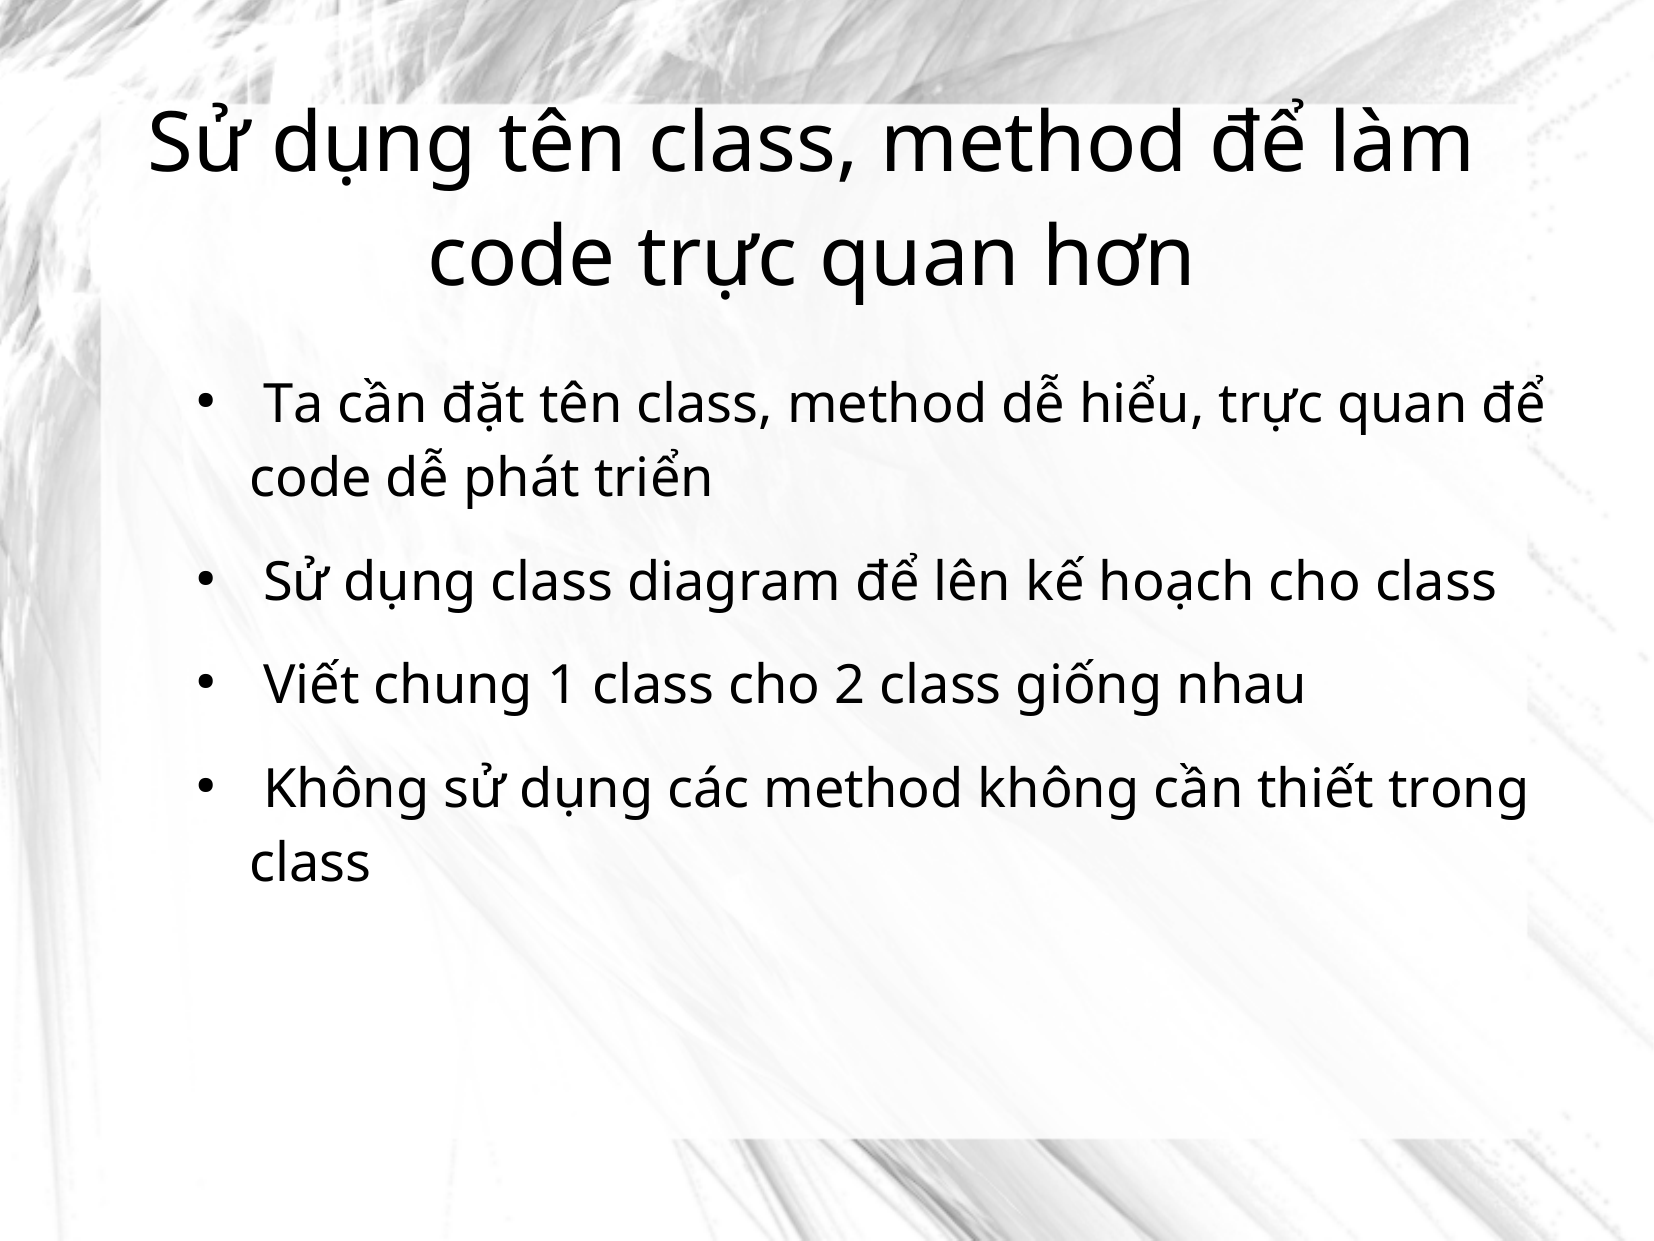

# Sử dụng tên class, method để làm code trực quan hơn
 Ta cần đặt tên class, method dễ hiểu, trực quan để code dễ phát triển
 Sử dụng class diagram để lên kế hoạch cho class
 Viết chung 1 class cho 2 class giống nhau
 Không sử dụng các method không cần thiết trong class